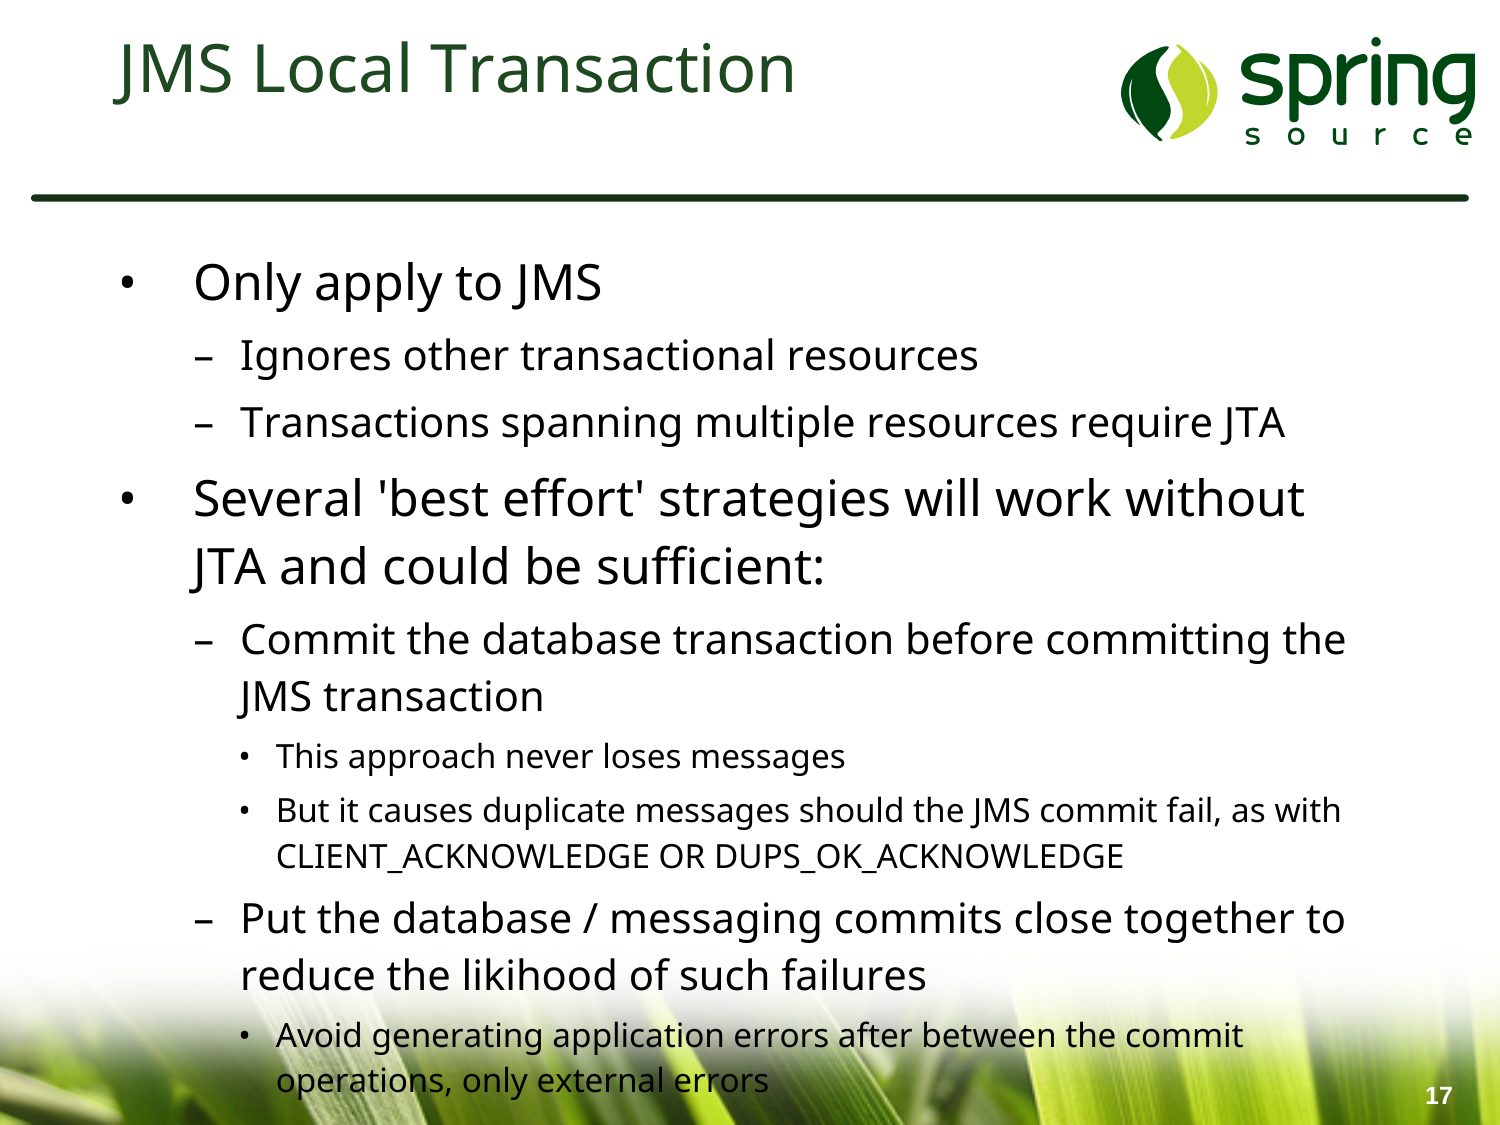

JMS Local Transaction
Only apply to JMS
Ignores other transactional resources
Transactions spanning multiple resources require JTA
Several 'best effort' strategies will work without JTA and could be sufficient:
Commit the database transaction before committing the JMS transaction
This approach never loses messages
But it causes duplicate messages should the JMS commit fail, as with CLIENT_ACKNOWLEDGE OR DUPS_OK_ACKNOWLEDGE
Put the database / messaging commits close together to reduce the likihood of such failures
Avoid generating application errors after between the commit operations, only external errors
#